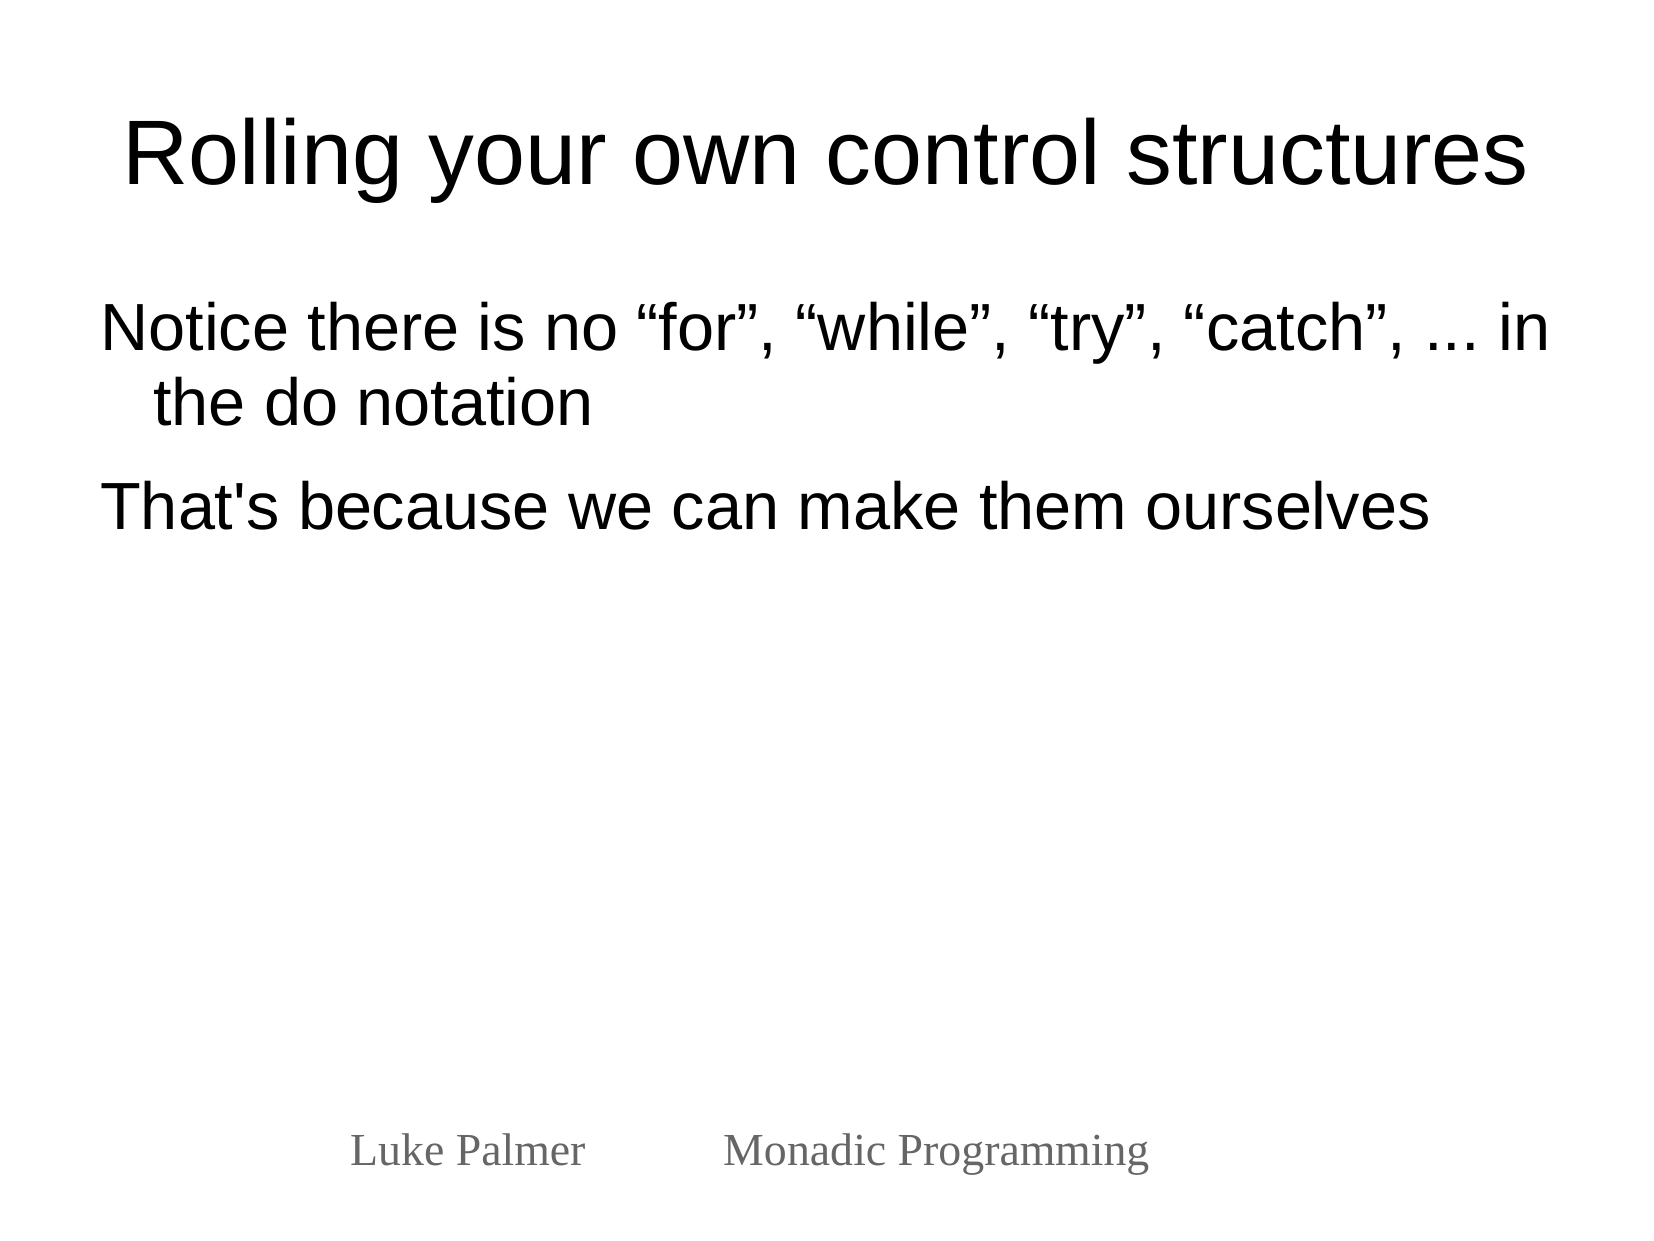

# Rolling your own control structures
Notice there is no “for”, “while”, “try”, “catch”, ... in the do notation
That's because we can make them ourselves